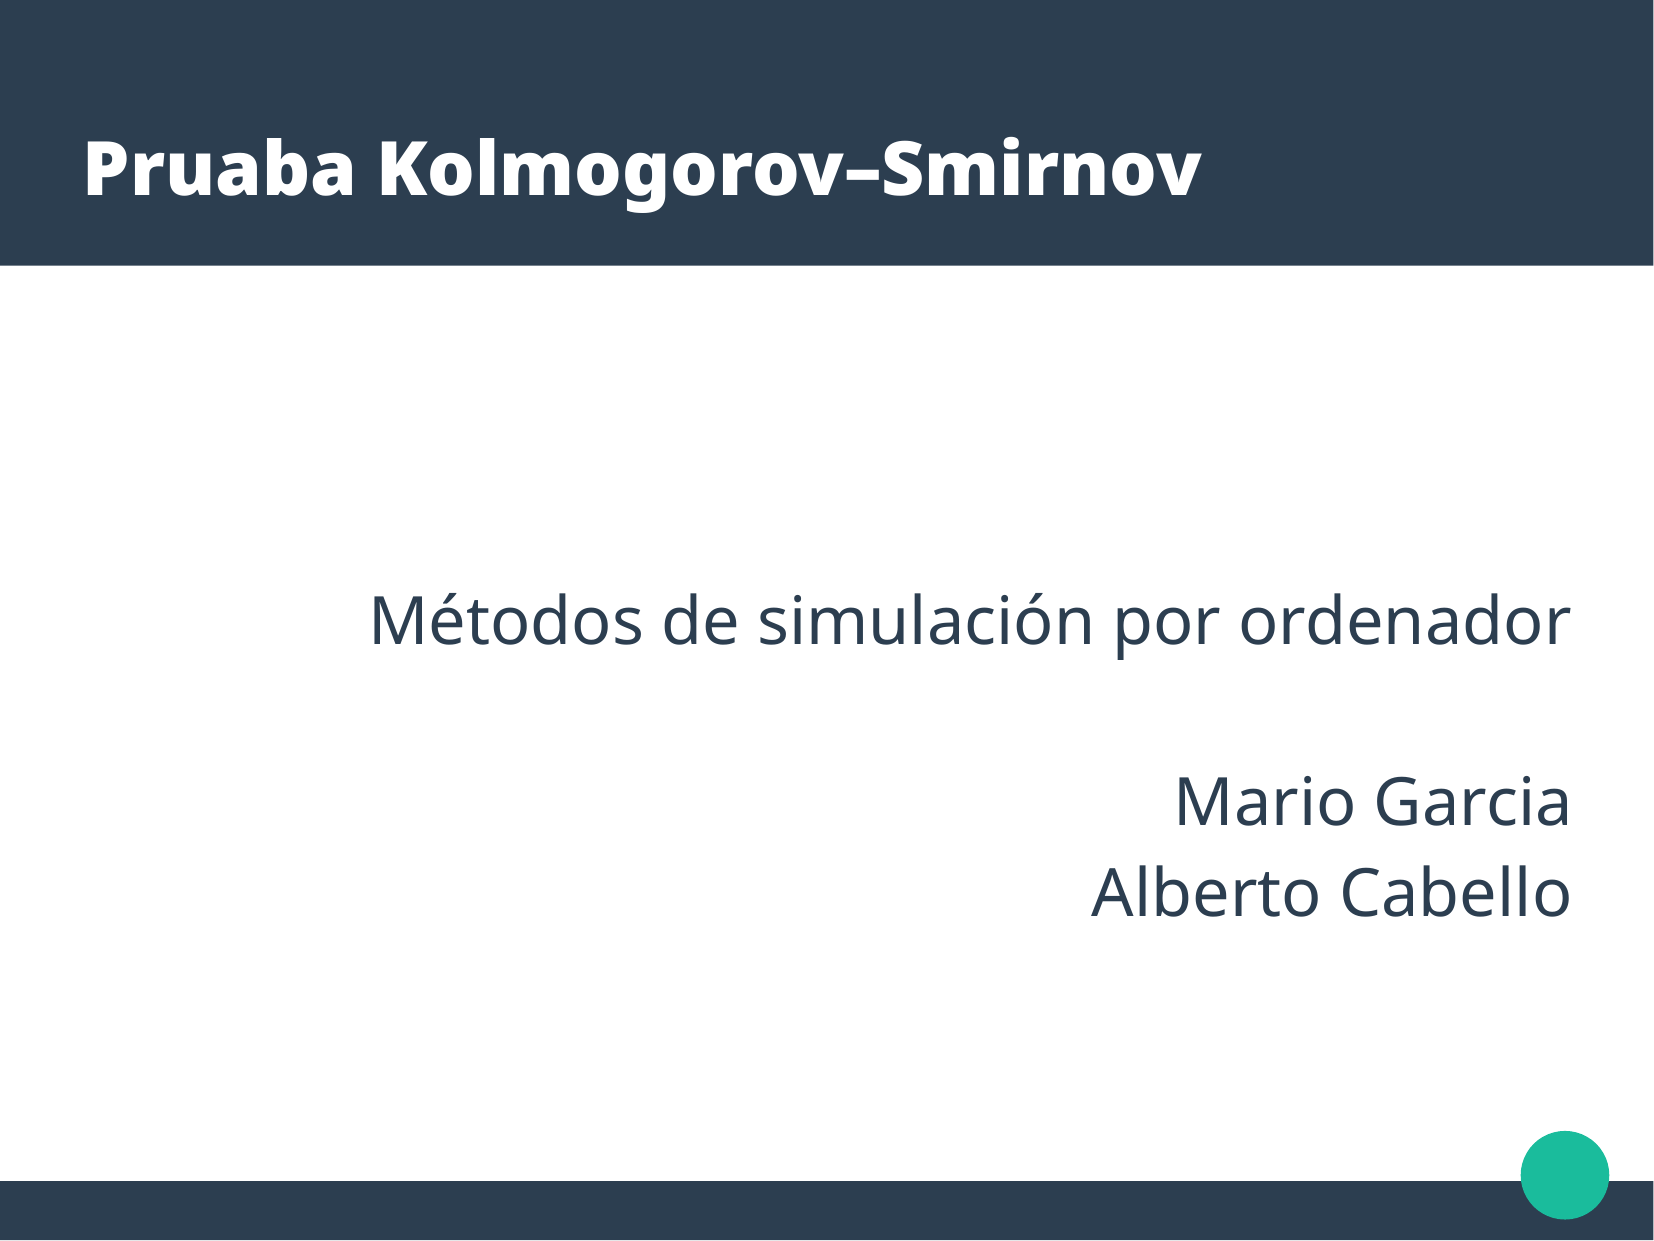

# Pruaba Kolmogorov–Smirnov
Métodos de simulación por ordenador
Mario Garcia
Alberto Cabello